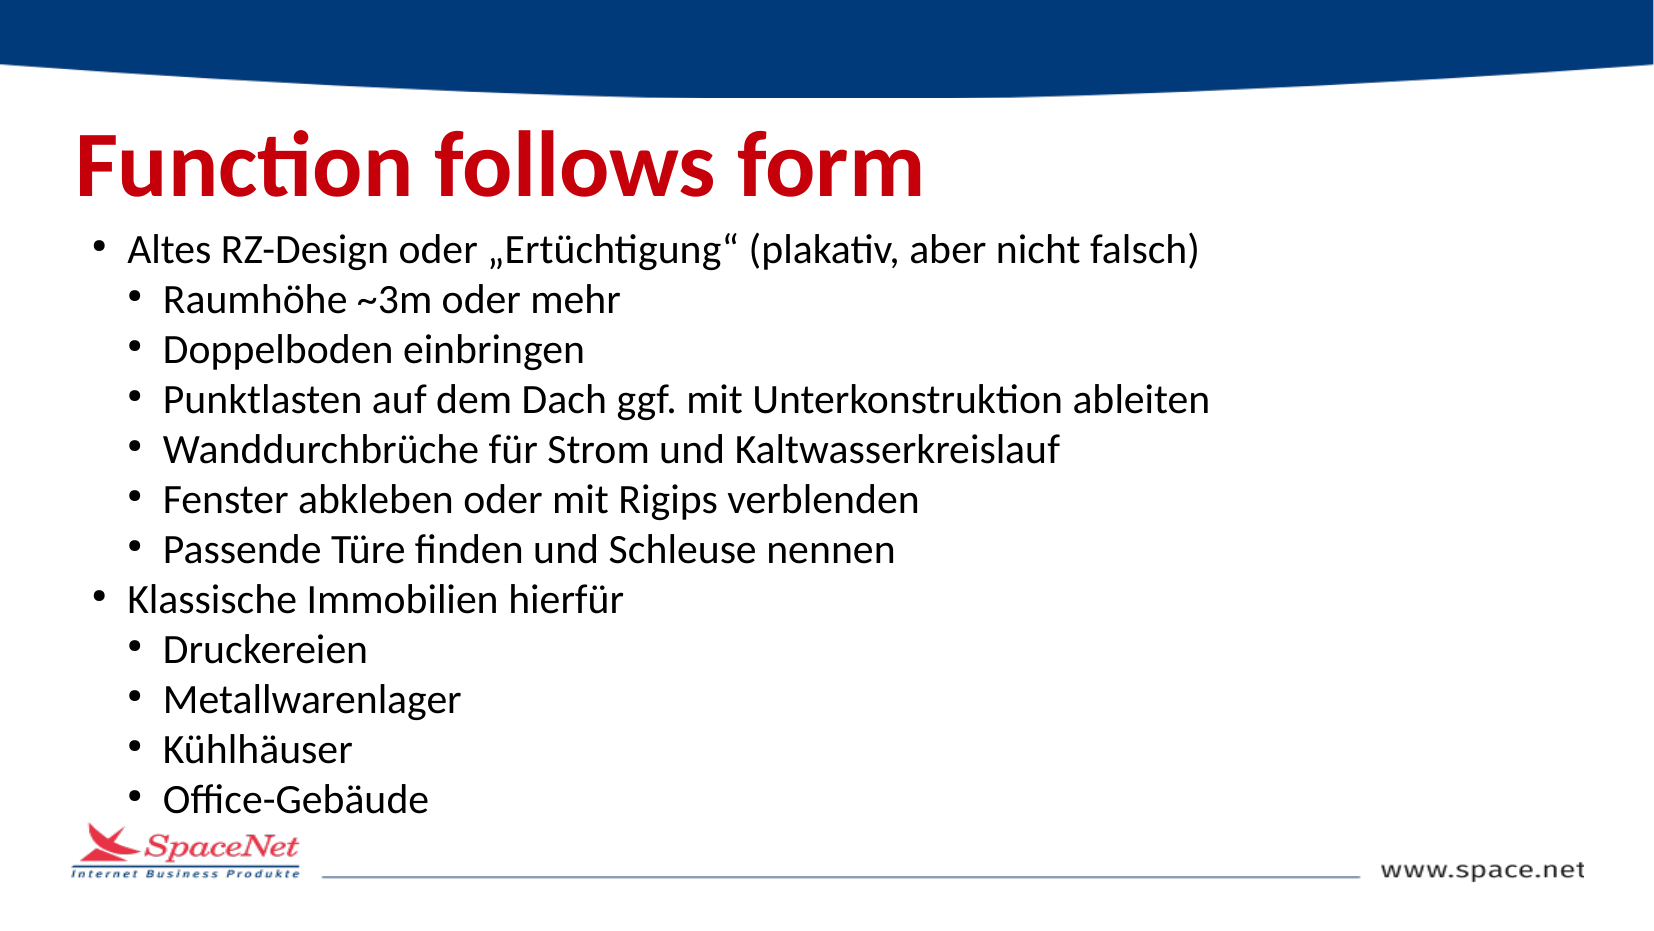

Function follows form
Altes RZ-Design oder „Ertüchtigung“ (plakativ, aber nicht falsch)
Raumhöhe ~3m oder mehr
Doppelboden einbringen
Punktlasten auf dem Dach ggf. mit Unterkonstruktion ableiten
Wanddurchbrüche für Strom und Kaltwasserkreislauf
Fenster abkleben oder mit Rigips verblenden
Passende Türe finden und Schleuse nennen
Klassische Immobilien hierfür
Druckereien
Metallwarenlager
Kühlhäuser
Office-Gebäude